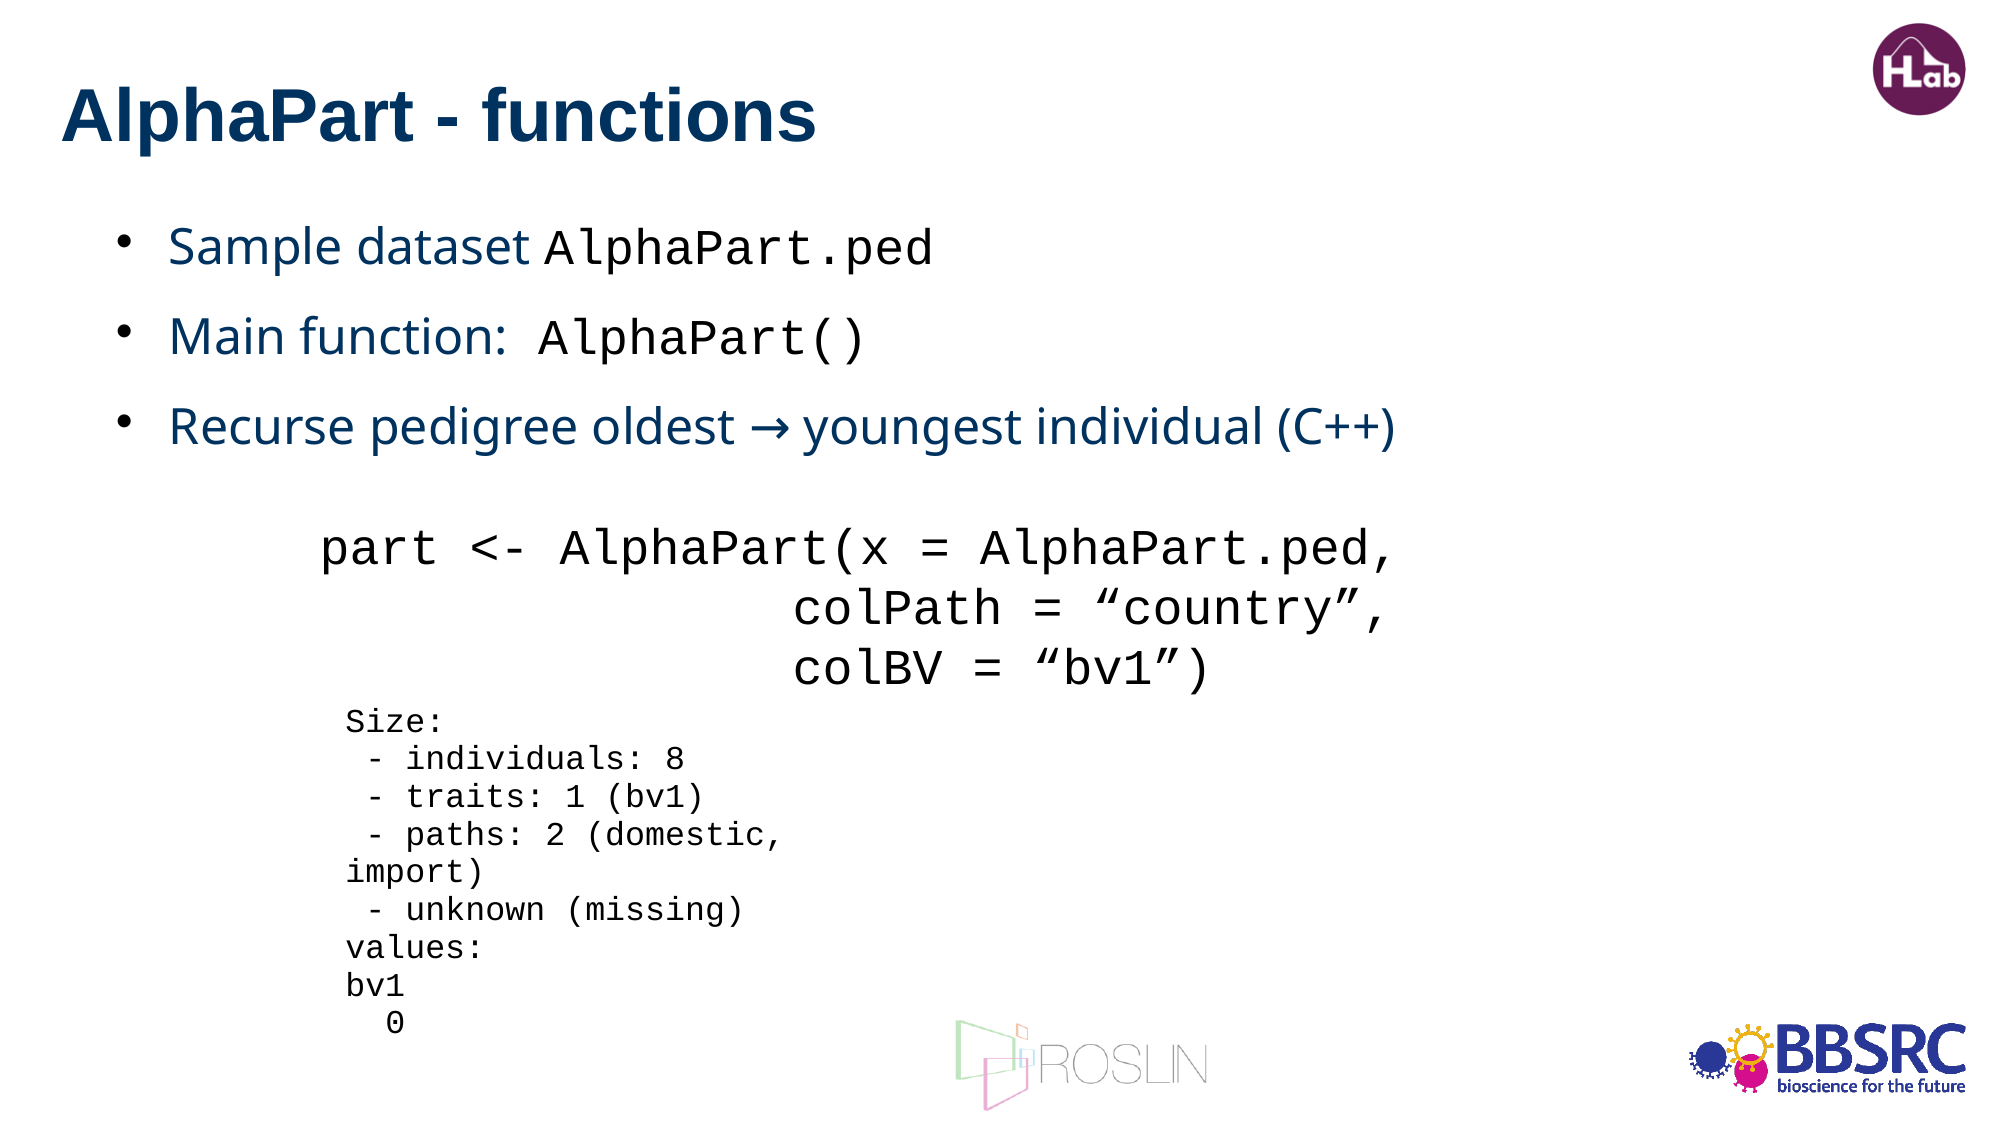

AlphaPart - functions
Sample dataset AlphaPart.ped
Main function: AlphaPart()
Recurse pedigree oldest → youngest individual (C++)
			part <- AlphaPart(x = AlphaPart.ped,
 		 colPath = “country”,
		 	 colBV = “bv1”)
Size:
 - individuals: 8
 - traits: 1 (bv1)
 - paths: 2 (domestic, import)
 - unknown (missing) values:
bv1
 0